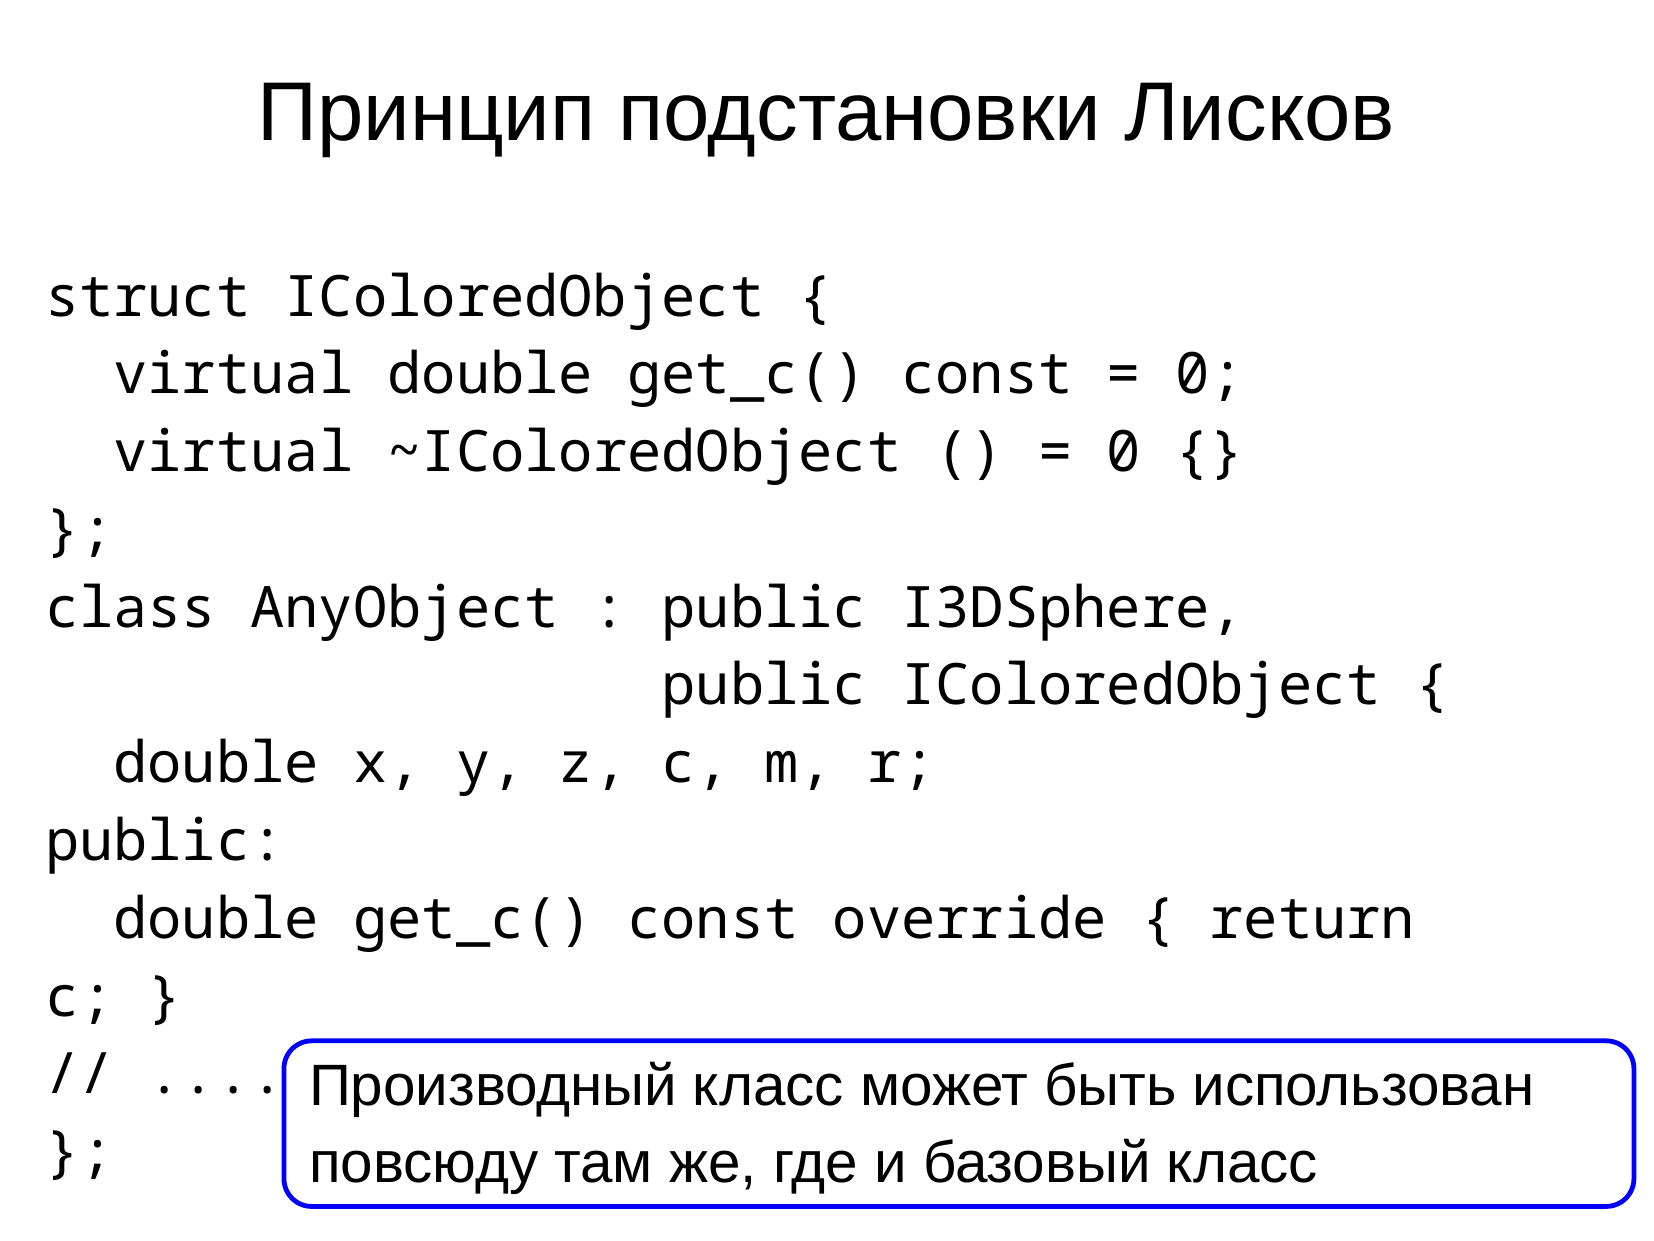

# Принцип подстановки Лисков
struct IColoredObject {
 virtual double get_c() const = 0;
 virtual ~IColoredObject () = 0 {}
};
class AnyObject : public I3DSphere,
 public IColoredObject {
 double x, y, z, c, m, r;
public:
 double get_c() const override { return c; }
// .....
};
Производный класс может быть использован
повсюду там же, где и базовый класс